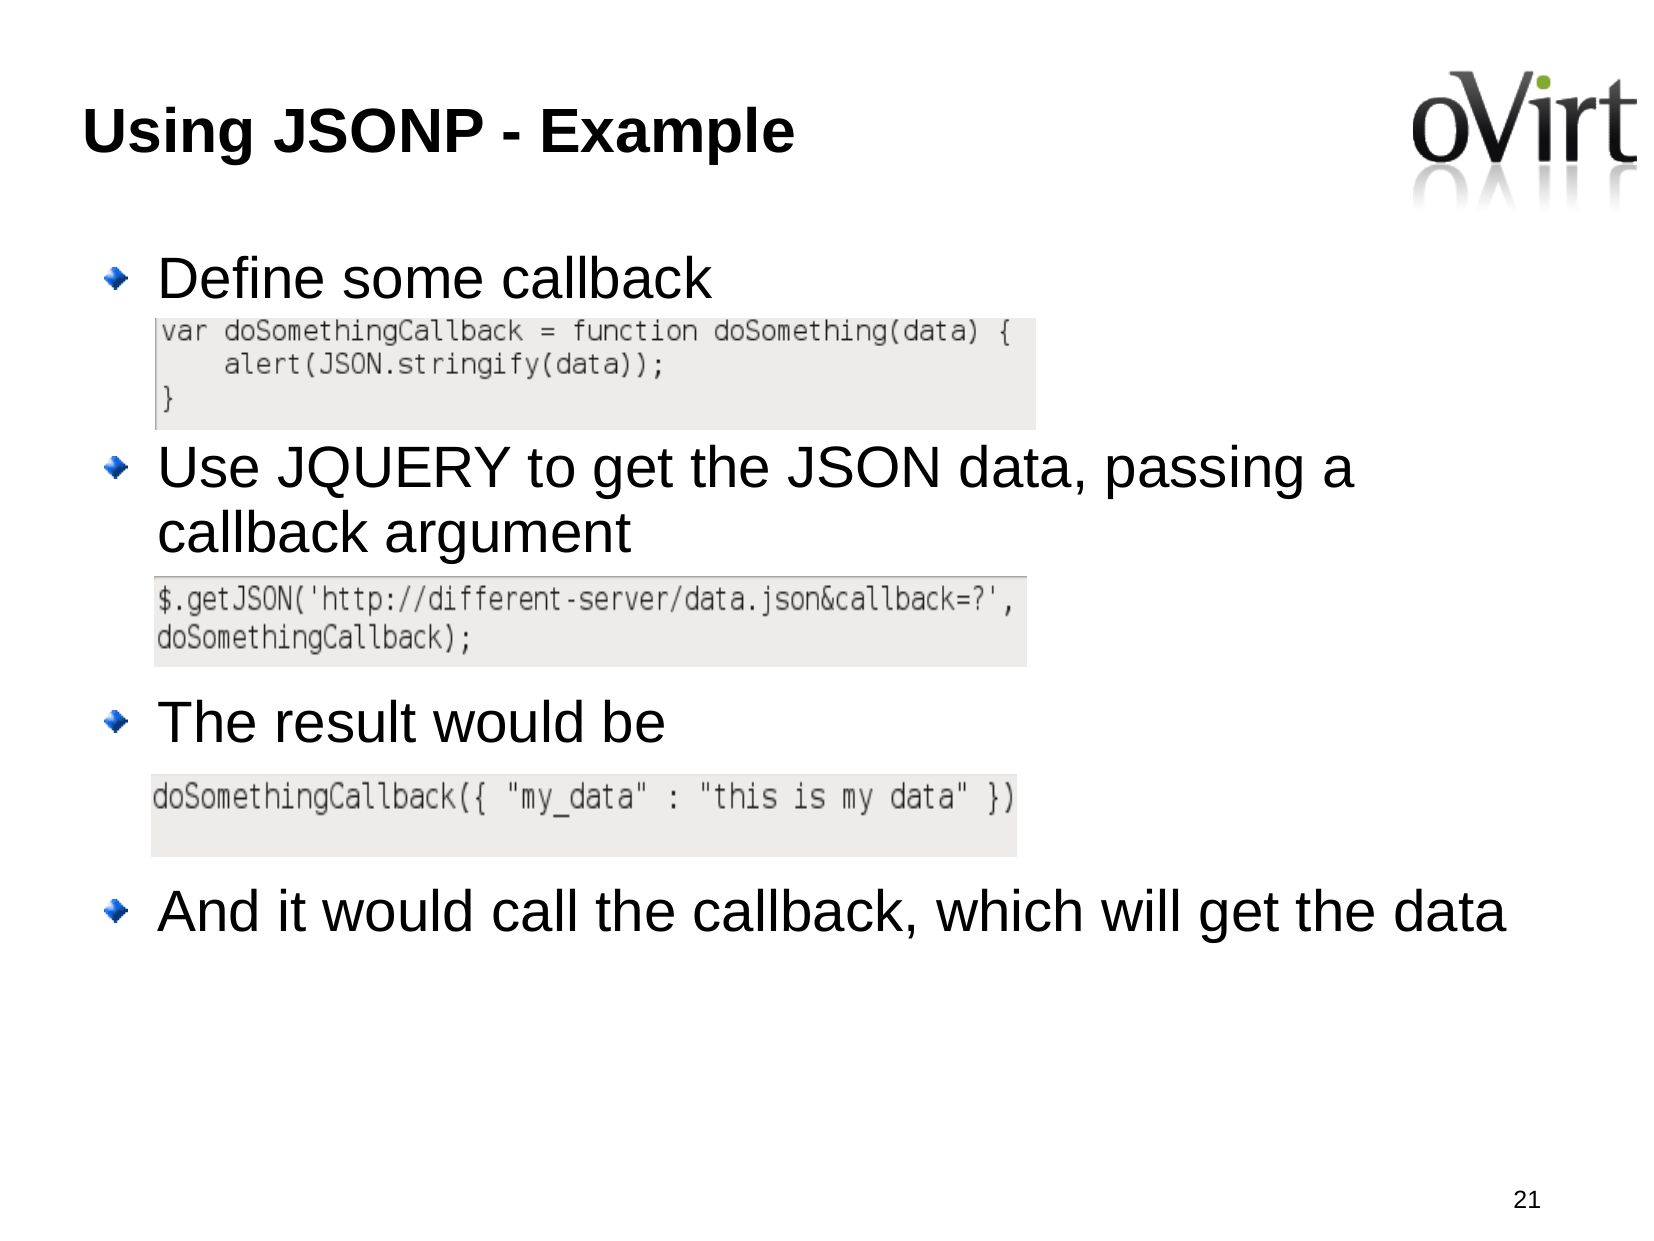

# Using JSONP - Example
Define some callback
Use JQUERY to get the JSON data, passing a callback argument
The result would be
And it would call the callback, which will get the data